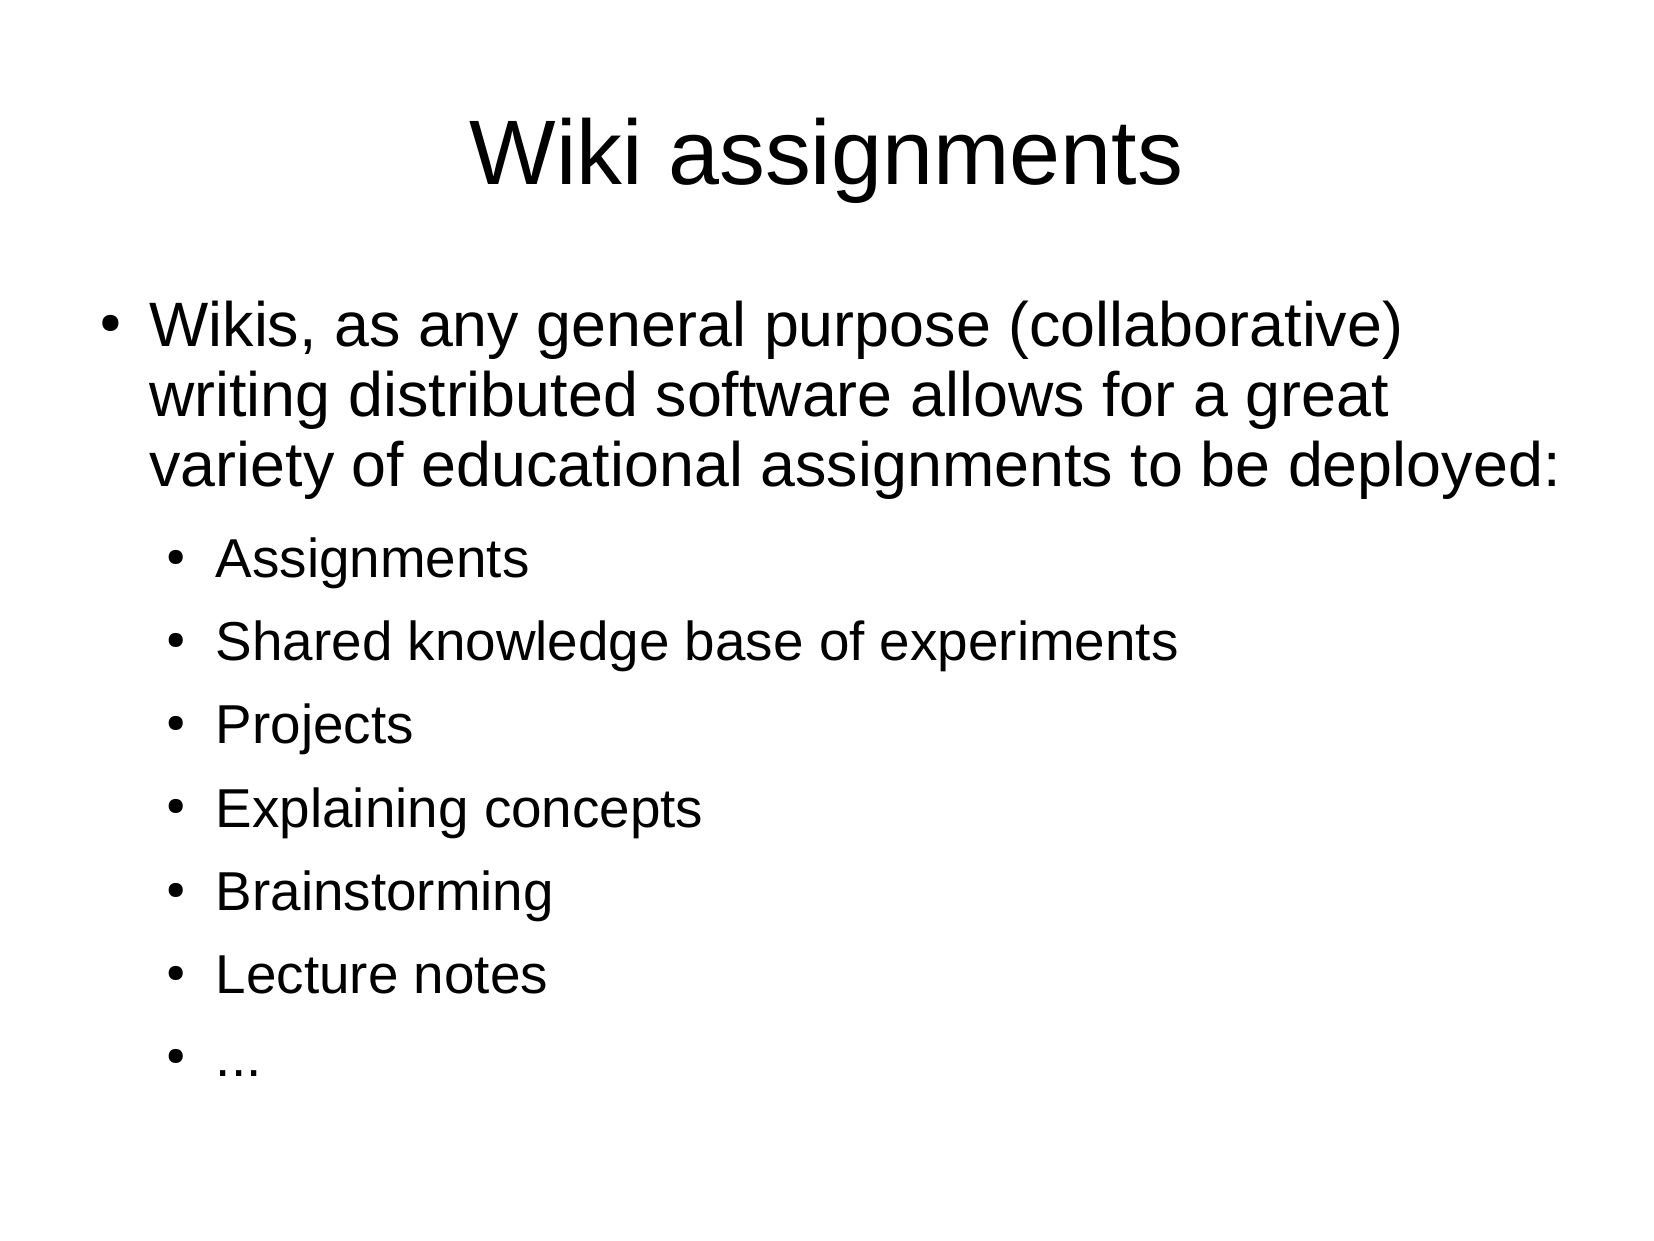

# Wiki assignments
Wikis, as any general purpose (collaborative) writing distributed software allows for a great variety of educational assignments to be deployed:
Assignments
Shared knowledge base of experiments
Projects
Explaining concepts
Brainstorming
Lecture notes
...